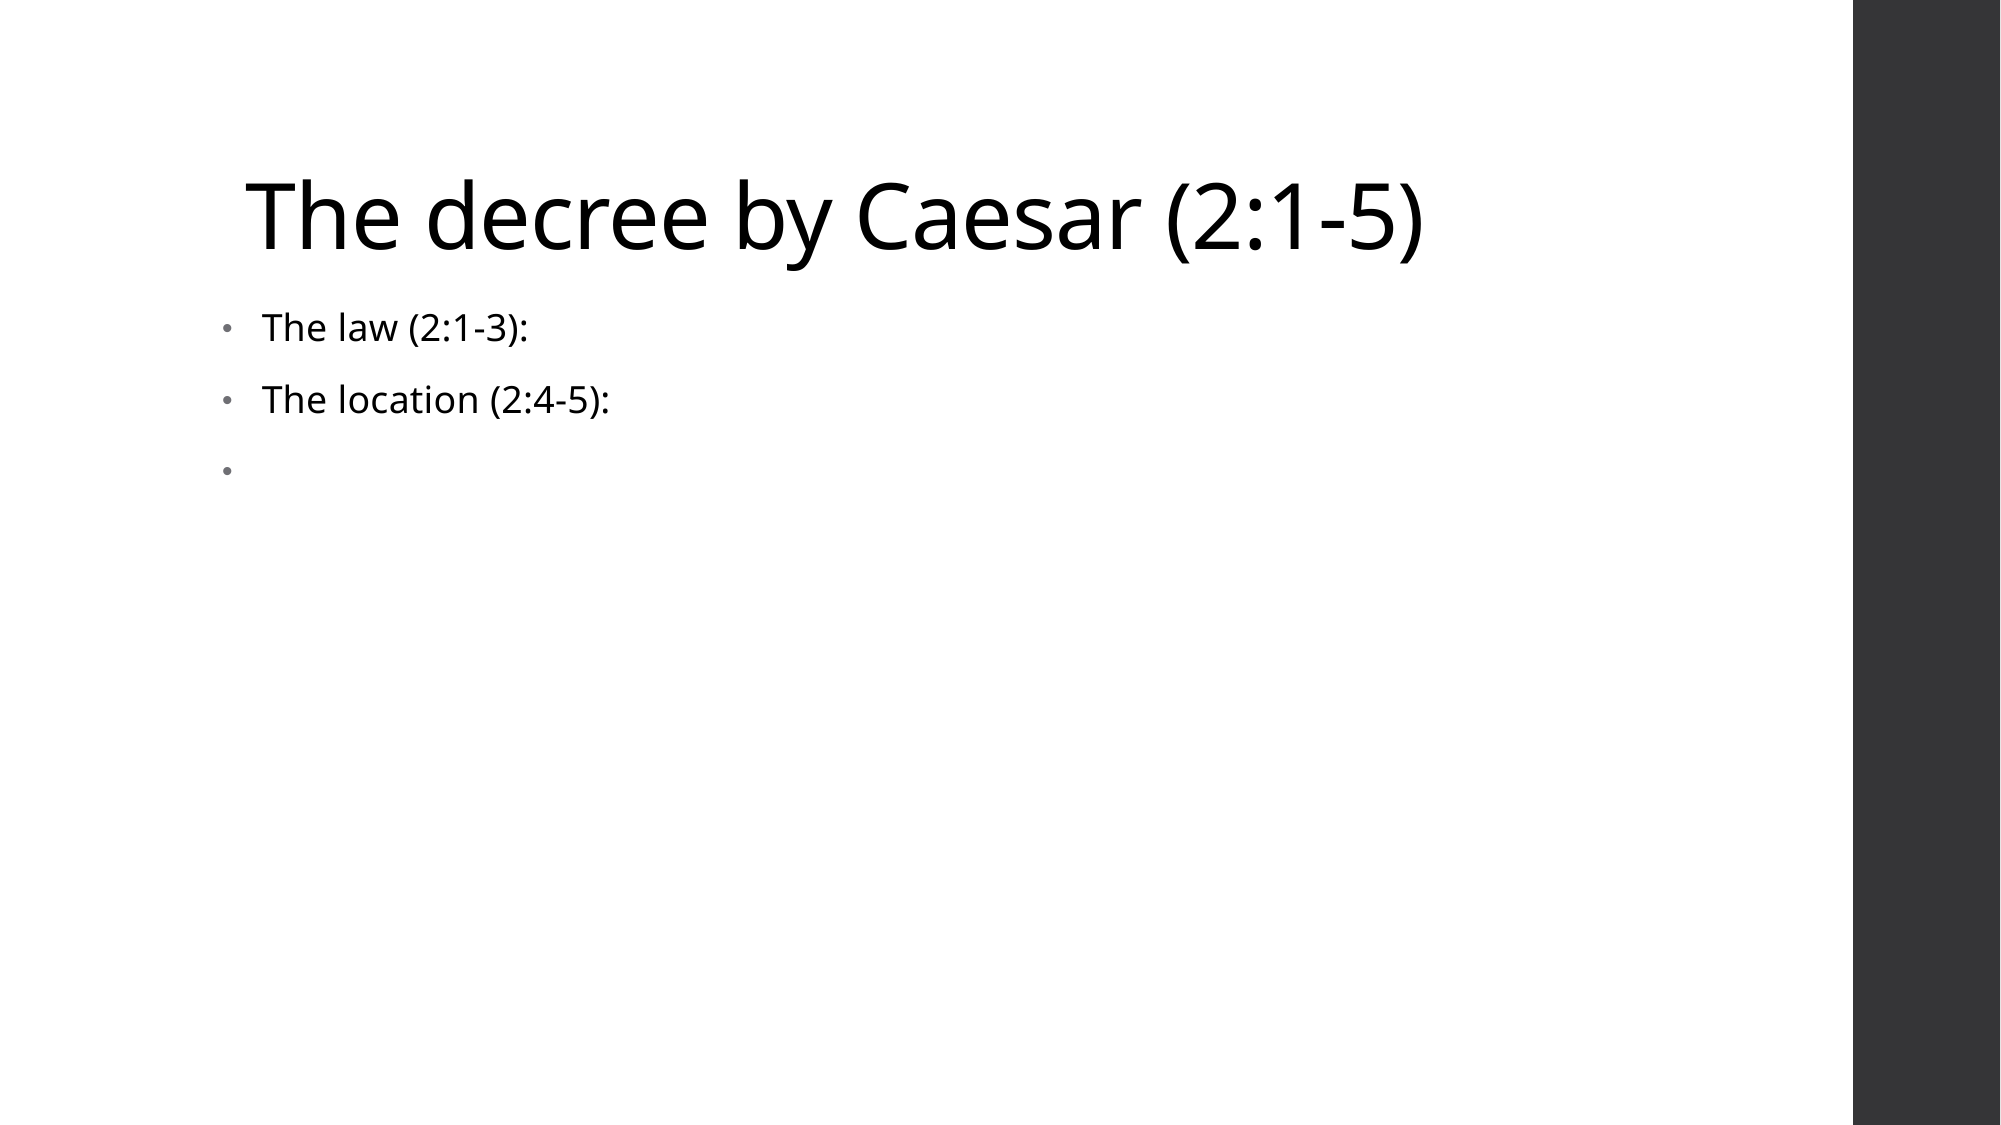

# The decree by Caesar (2:1-5)
 The law (2:1-3):
 The location (2:4-5):